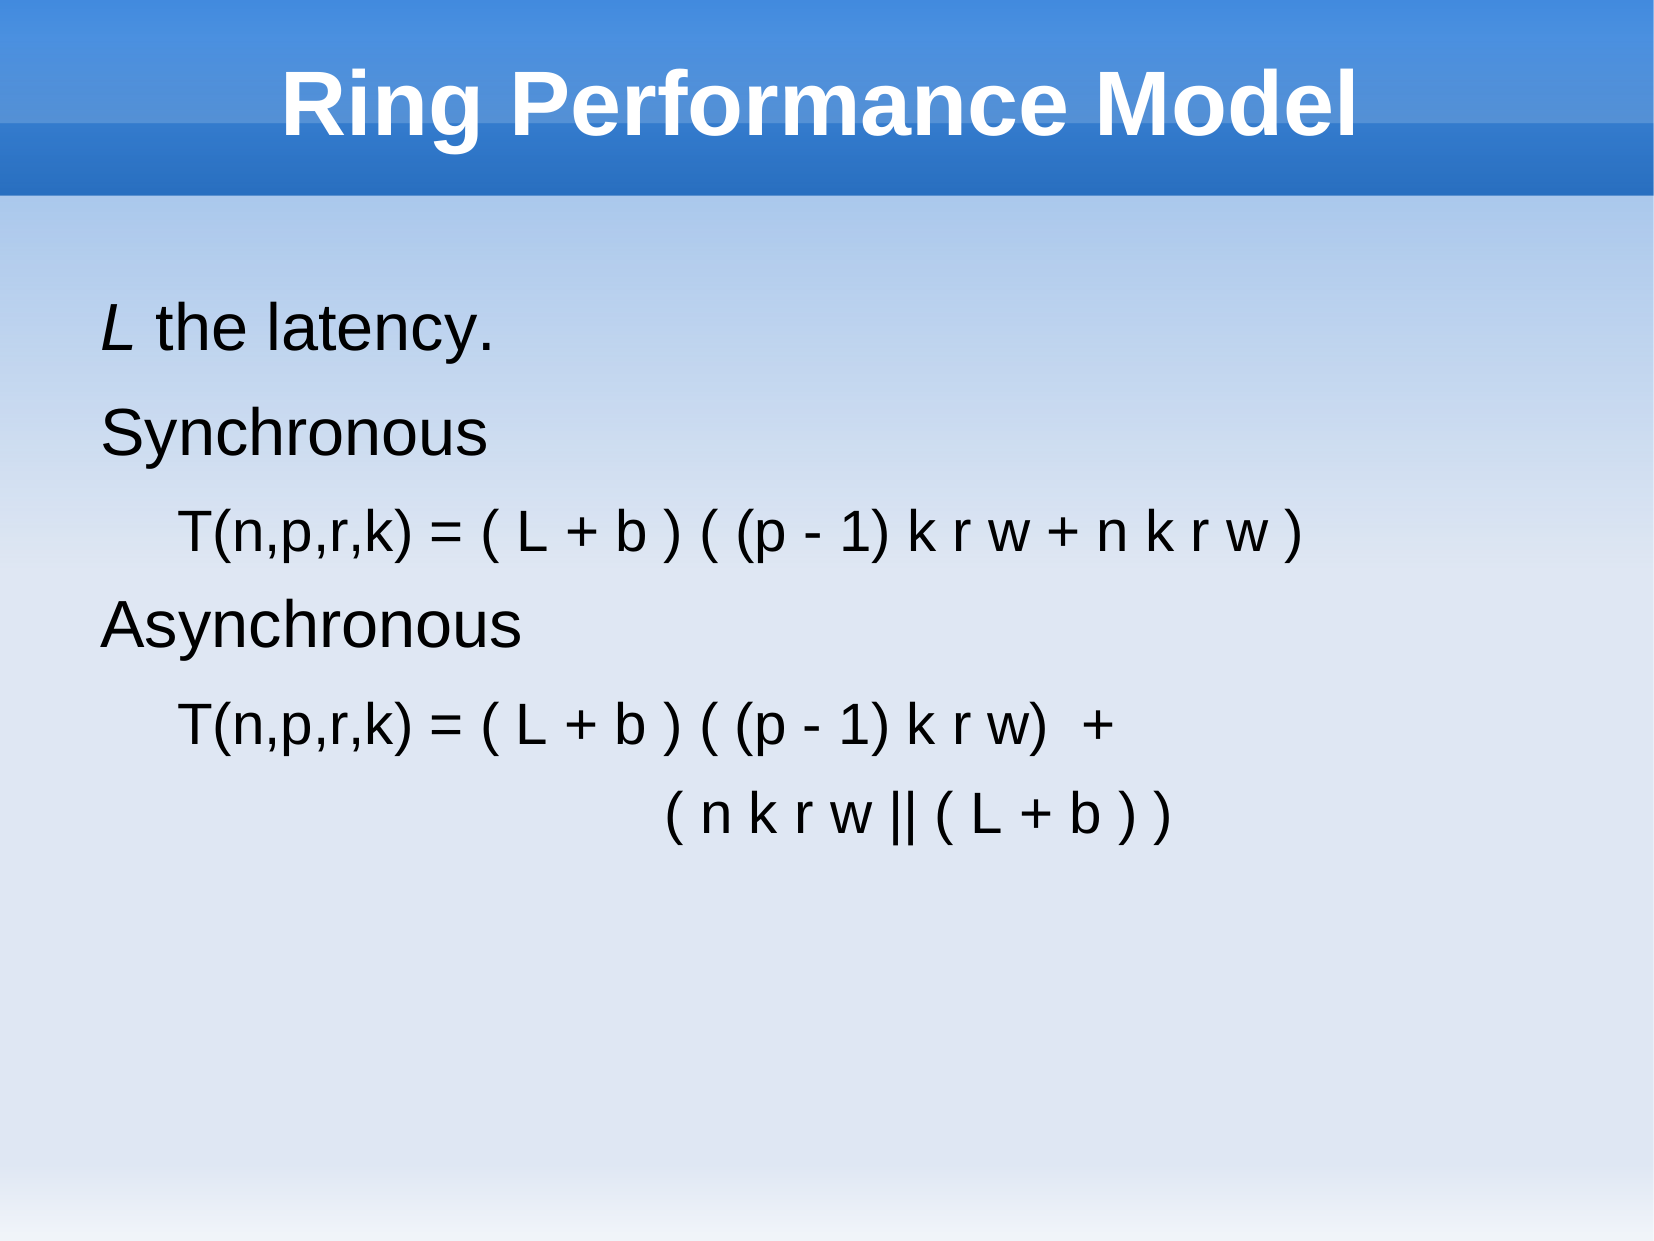

# Ring Performance Model
L the latency.
Synchronous
T(n,p,r,k) = ( L + b ) ( (p - 1) k r w + n k r w )
Asynchronous
T(n,p,r,k) = ( L + b ) ( (p - 1) k r w) +
 ( n k r w || ( L + b ) )